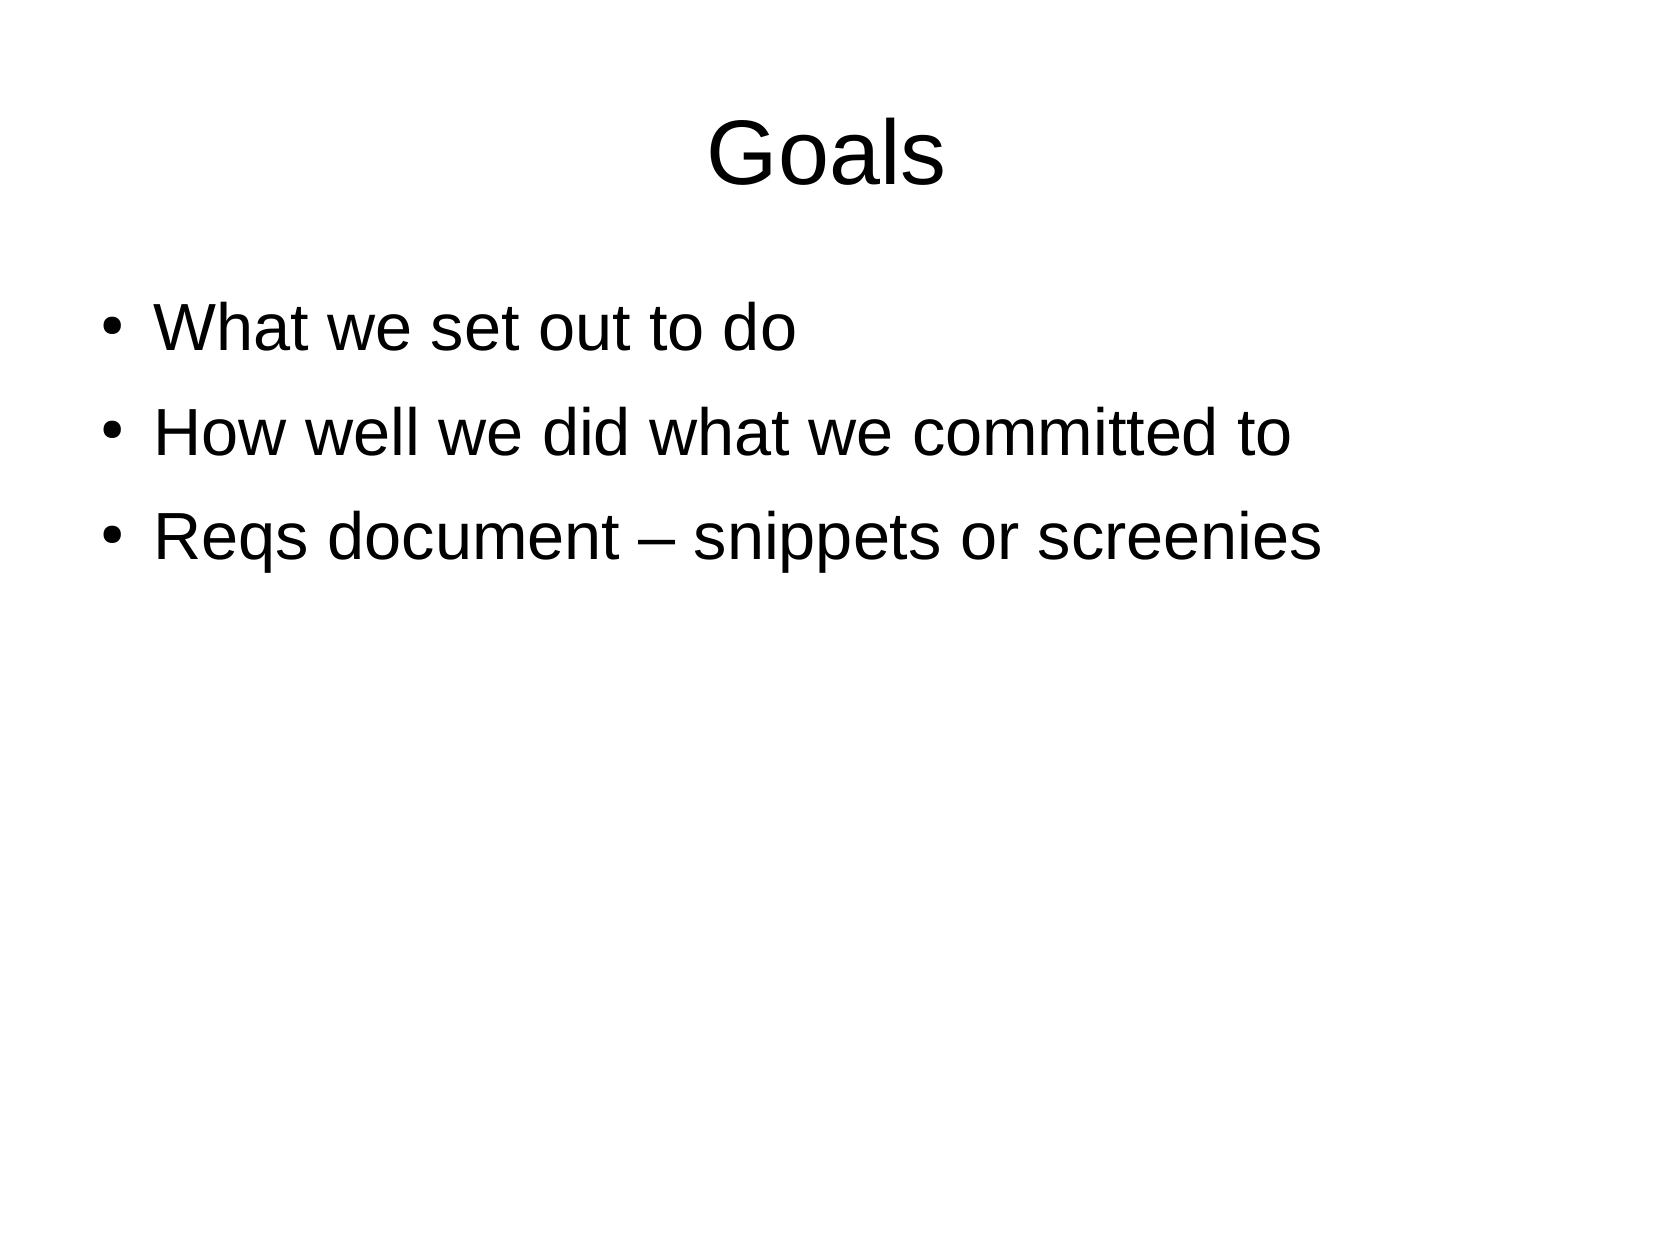

# Goals
What we set out to do
How well we did what we committed to
Reqs document – snippets or screenies